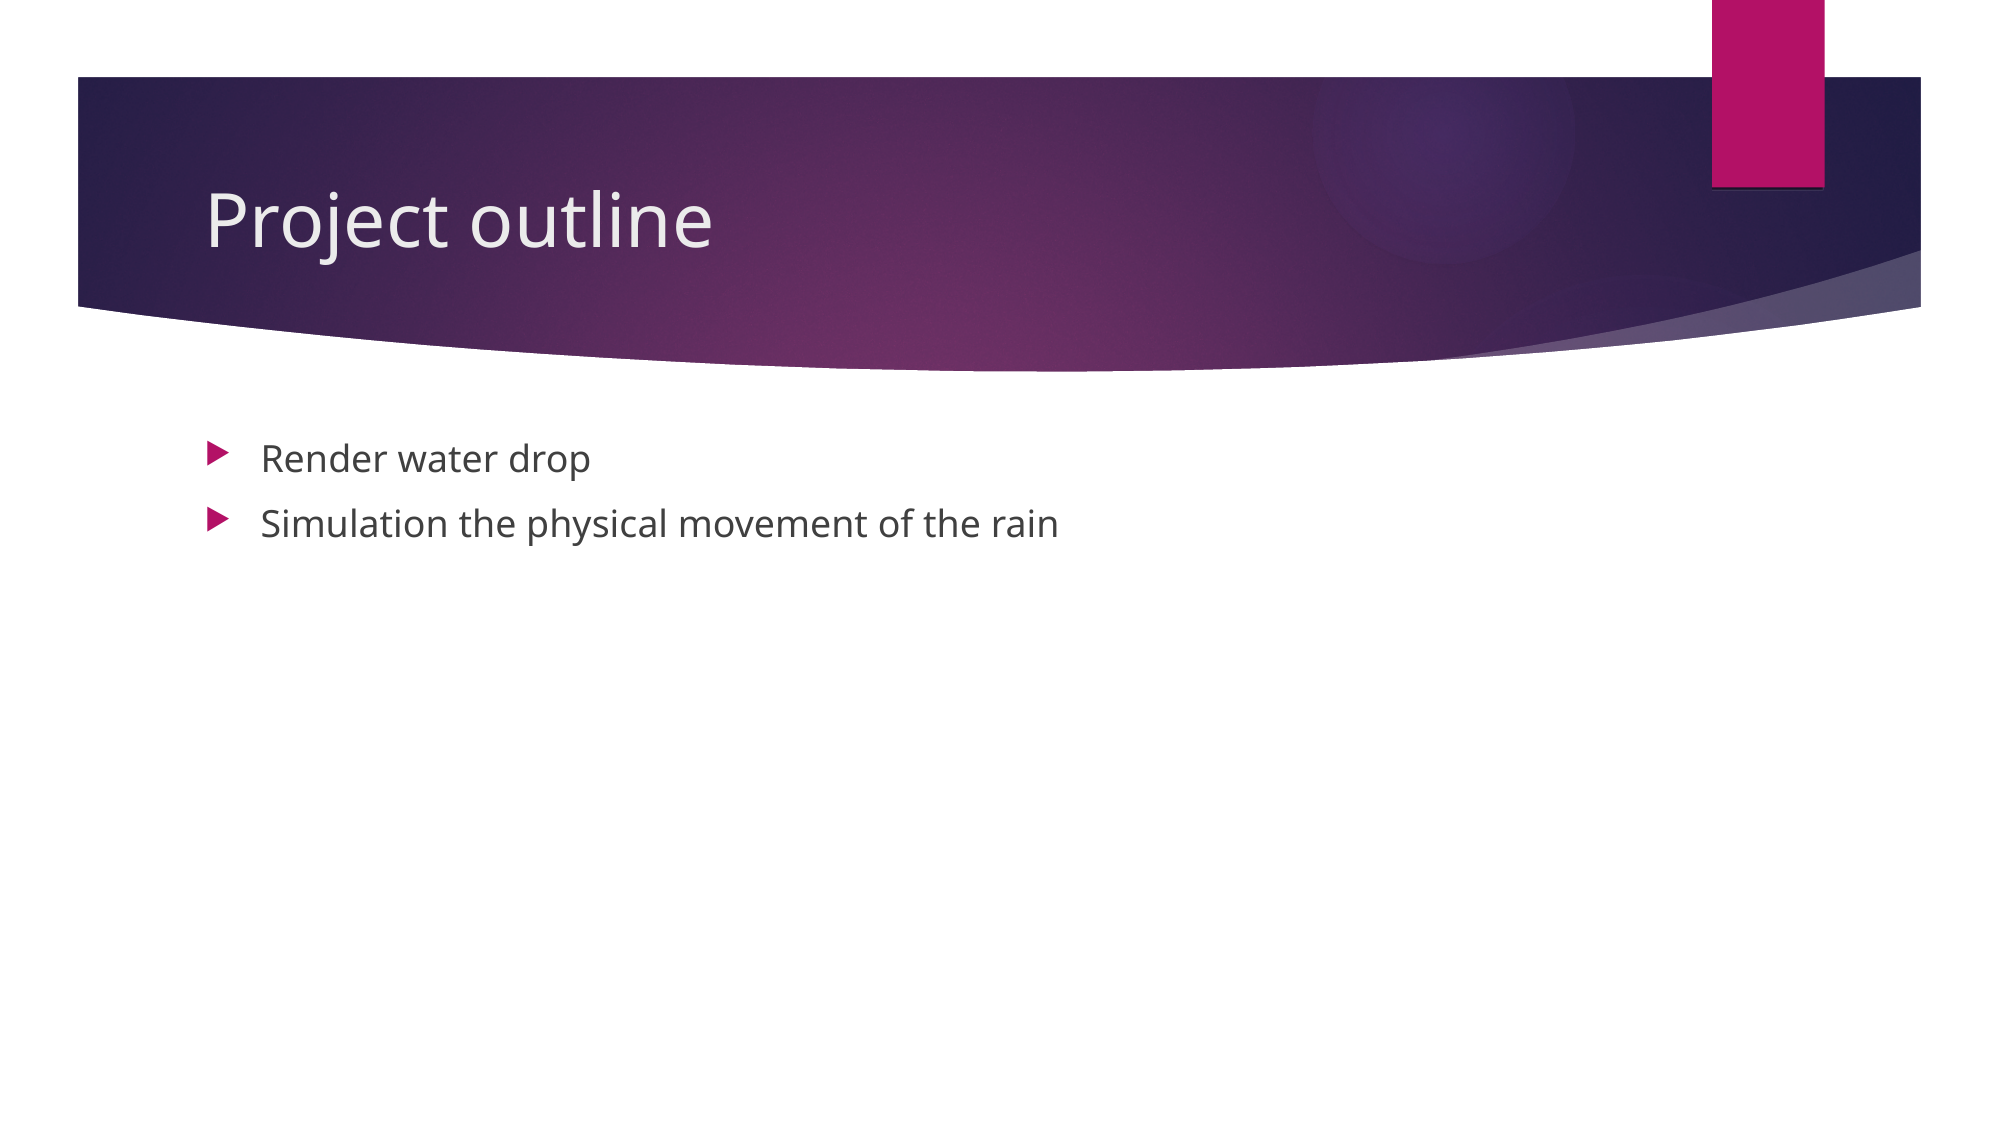

# Project outline
Render water drop
Simulation the physical movement of the rain